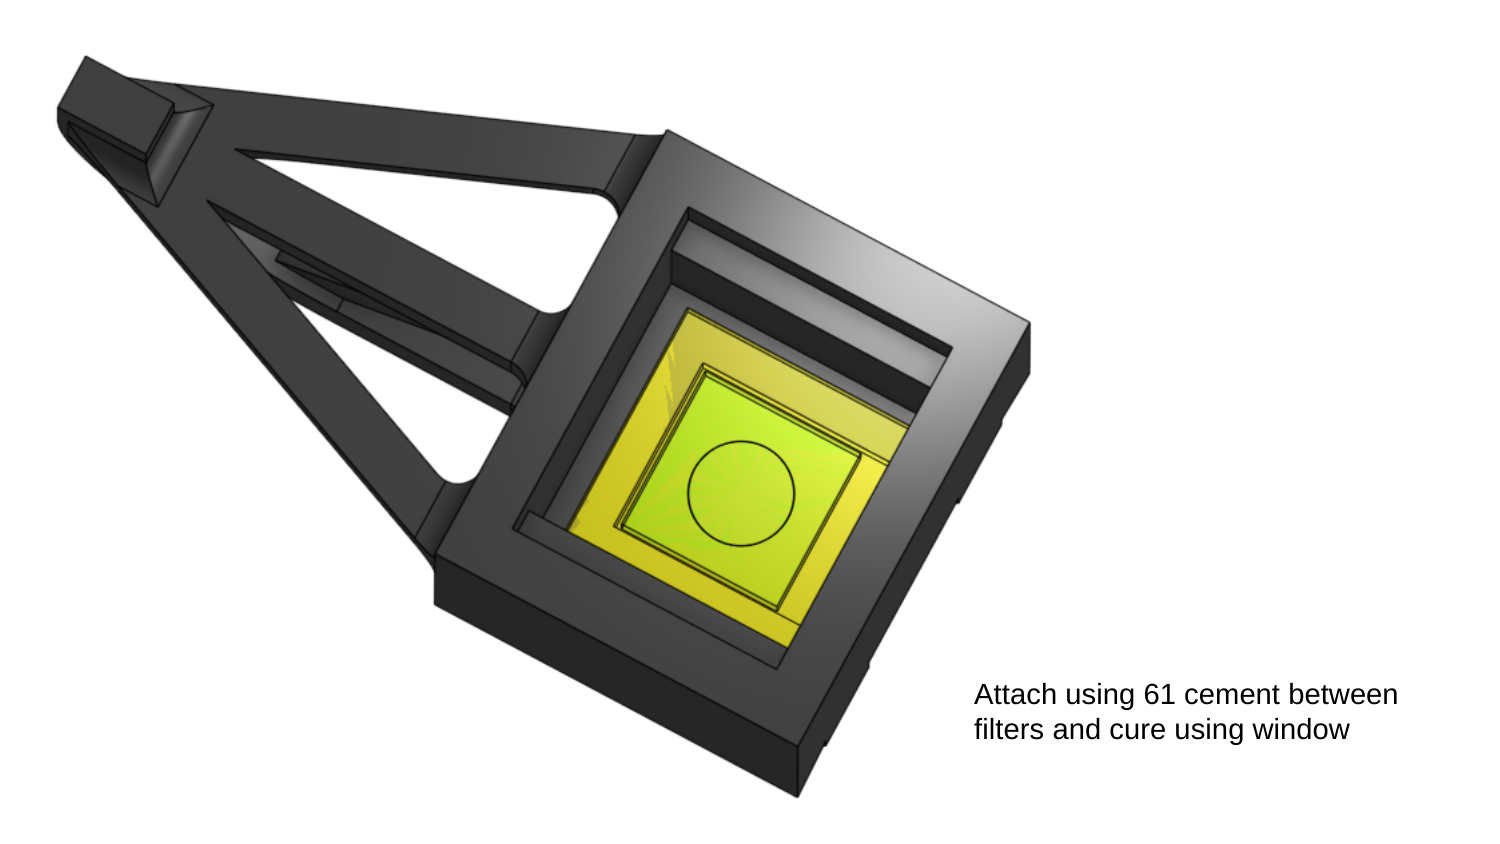

Attach using 61 cement between filters and cure using window